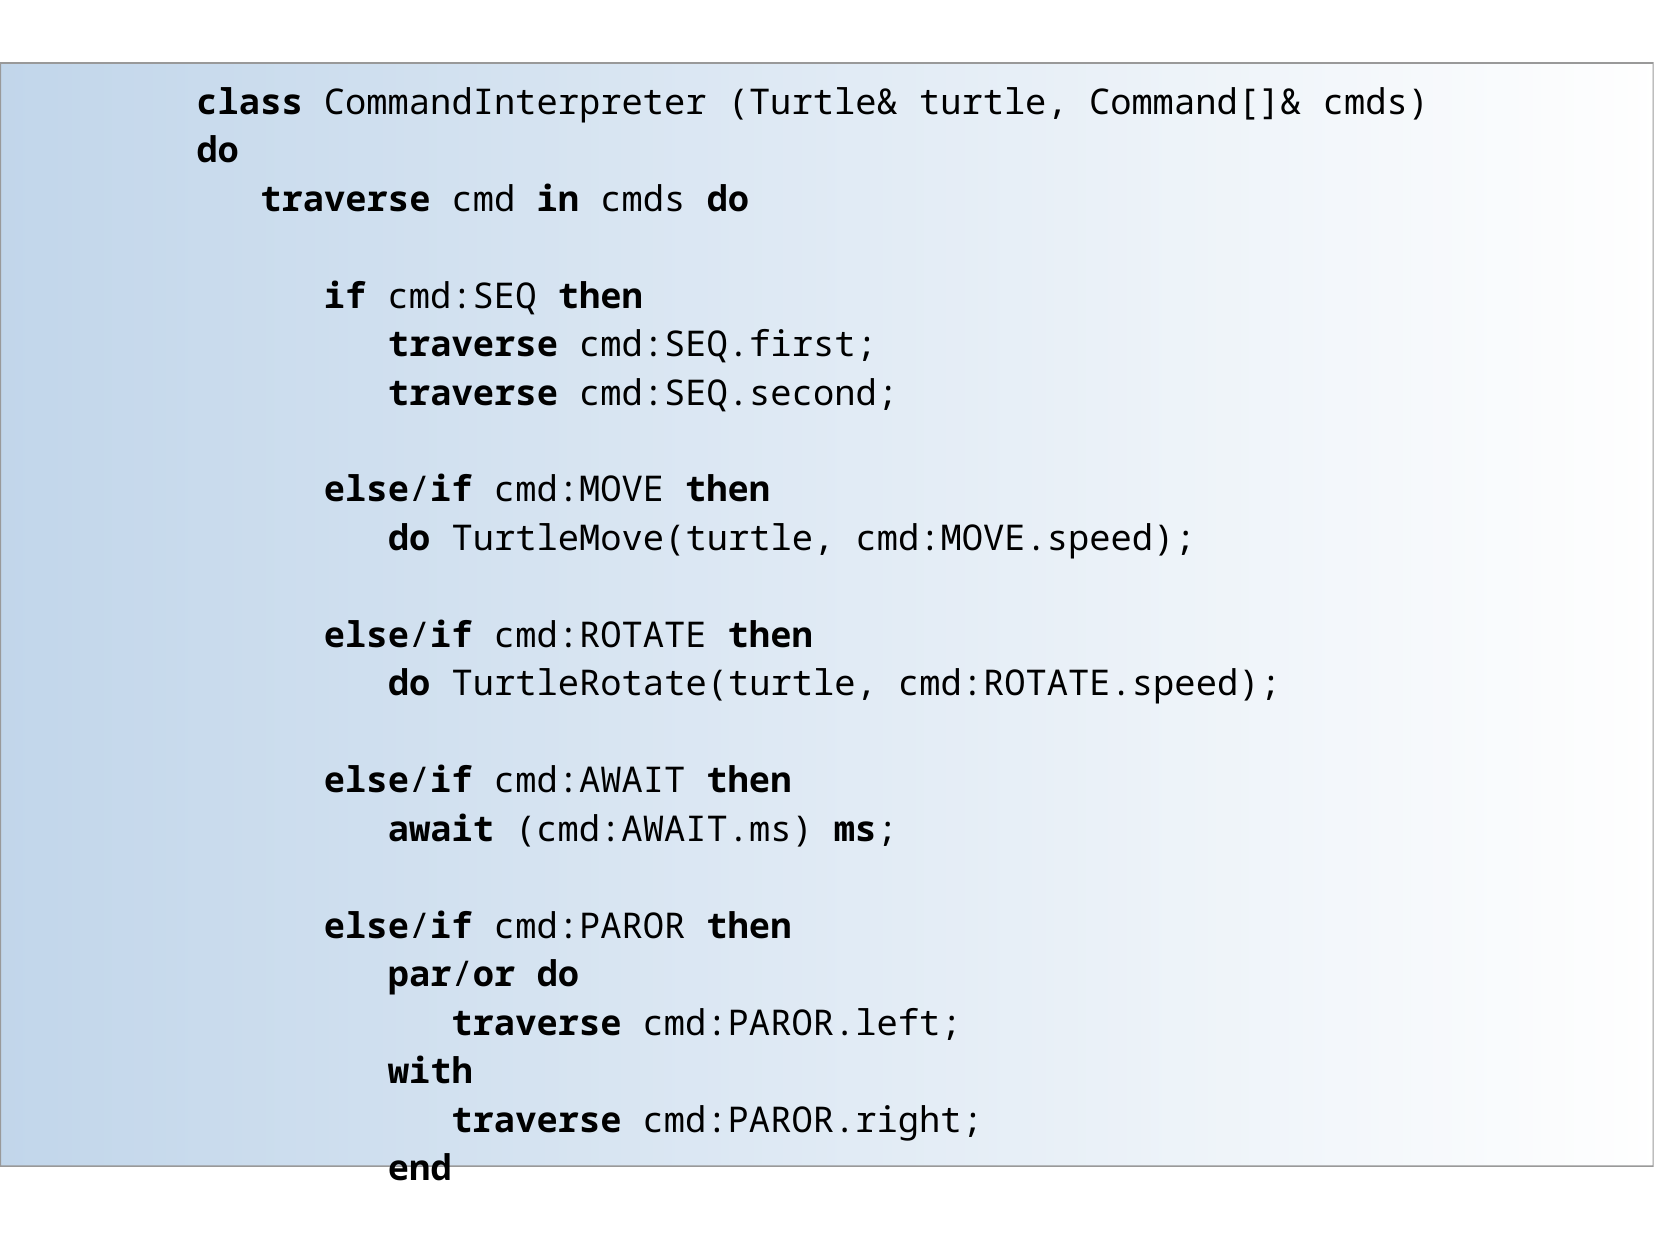

class CommandInterpreter (Turtle& turtle, Command[]& cmds)
do
 traverse cmd in cmds do
 if cmd:SEQ then
 traverse cmd:SEQ.first;
 traverse cmd:SEQ.second;
 else/if cmd:MOVE then
 do TurtleMove(turtle, cmd:MOVE.speed);
 else/if cmd:ROTATE then
 do TurtleRotate(turtle, cmd:ROTATE.speed);
 else/if cmd:AWAIT then
 await (cmd:AWAIT.ms) ms;
 else/if cmd:PAROR then
 par/or do
 traverse cmd:PAROR.left;
 with
 traverse cmd:PAROR.right;
 end
 end
 end
end